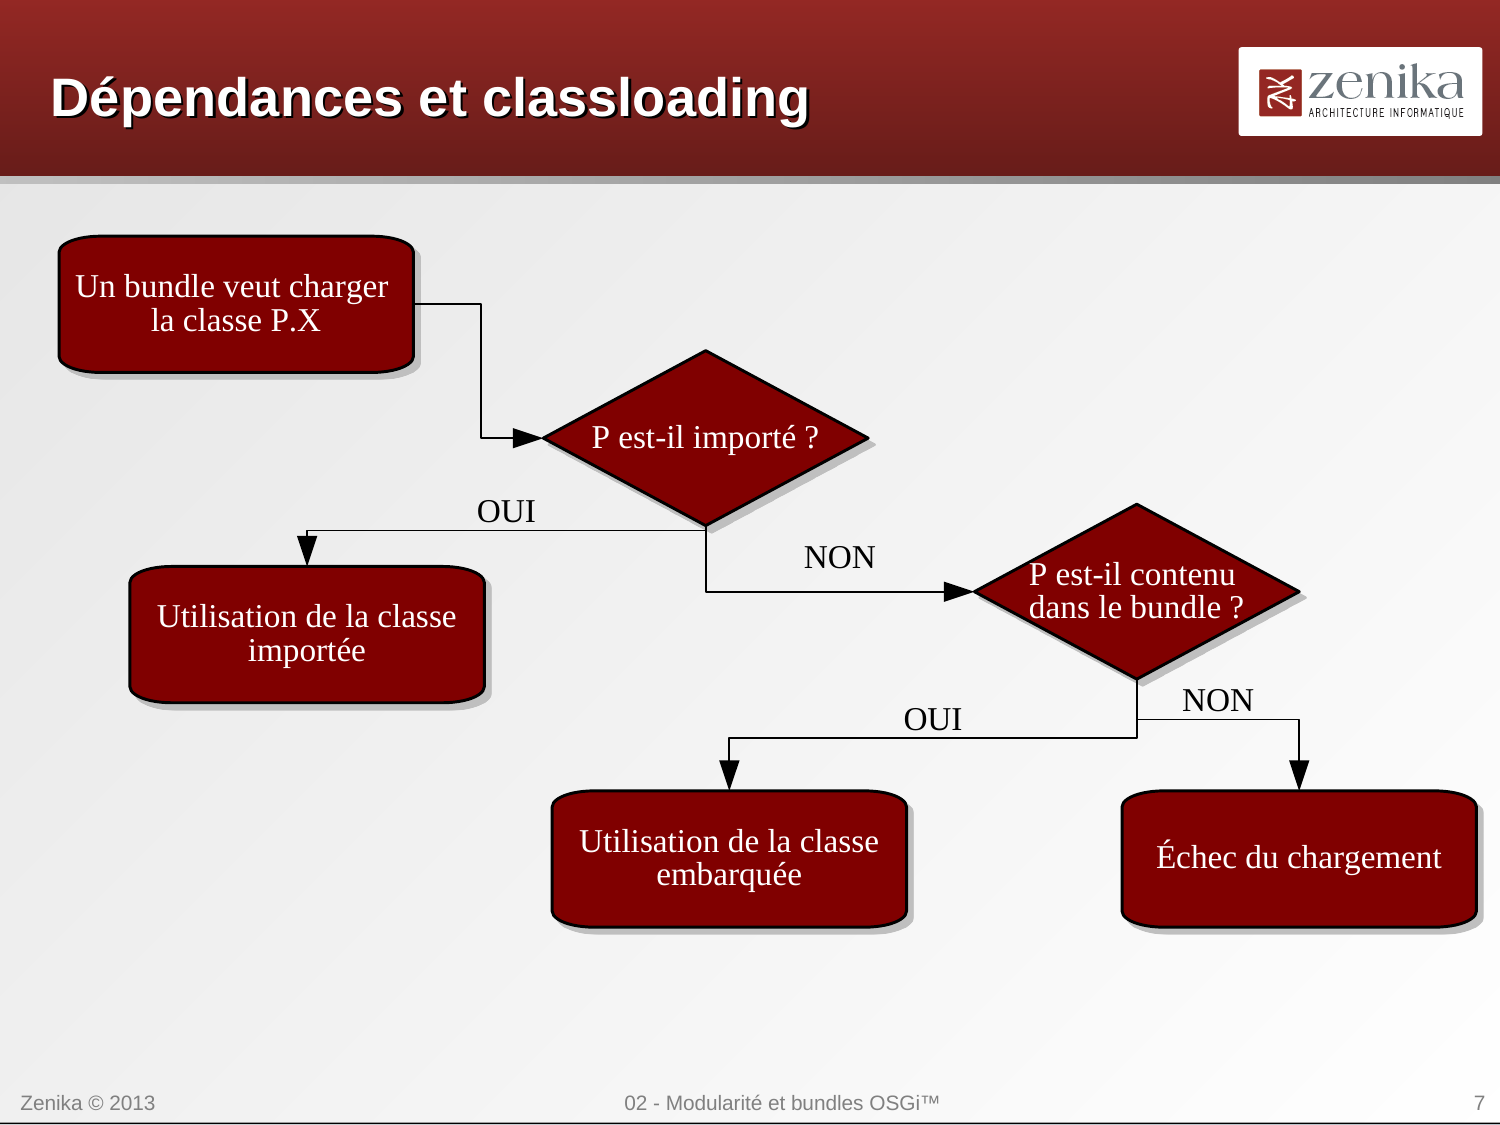

# Dépendances et classloading
Un bundle veut charger
la classe P.X
P est-il importé ?
P est-il contenu
dans le bundle ?
Utilisation de la classe
importée
Utilisation de la classe
embarquée
Échec du chargement